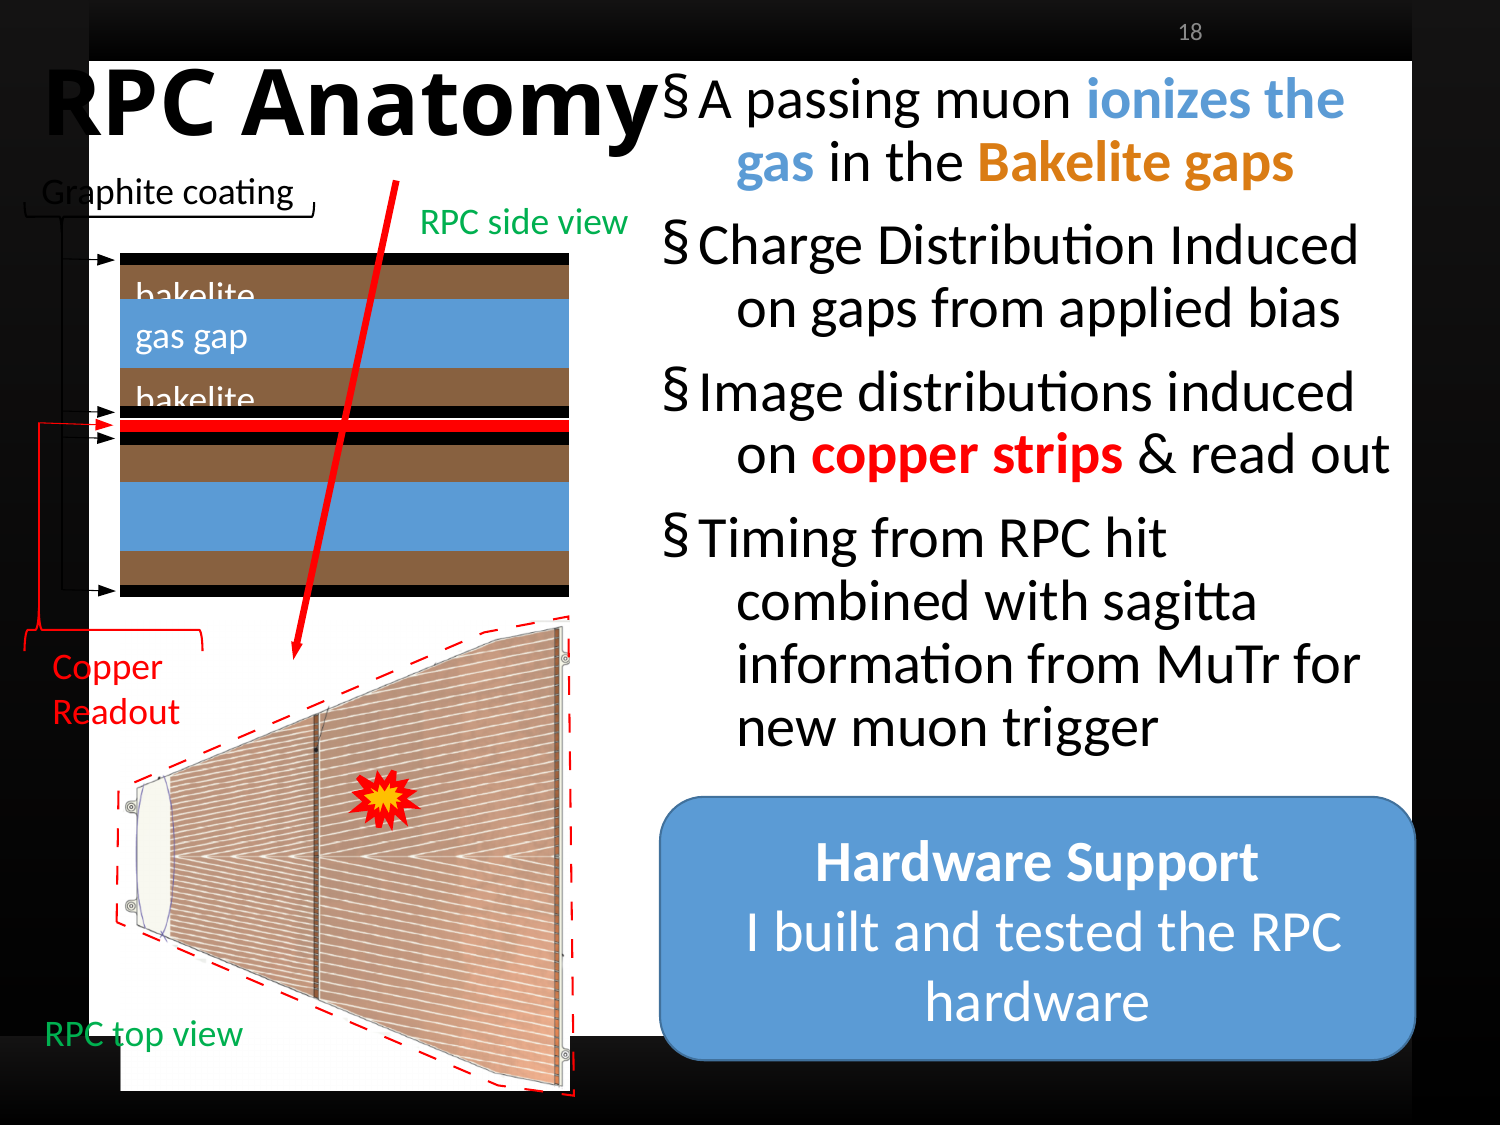

18
# RPC Anatomy
A passing muon ionizes the gas in the Bakelite gaps
Charge Distribution Induced on gaps from applied bias
Image distributions induced on copper strips & read out
Timing from RPC hit combined with sagitta information from MuTr for new muon trigger
Graphite coating
gas gap
bakelite
bakelite
RPC side view
Copper
Readout
Hardware Support
 I built and tested the RPC hardware
RPC top view